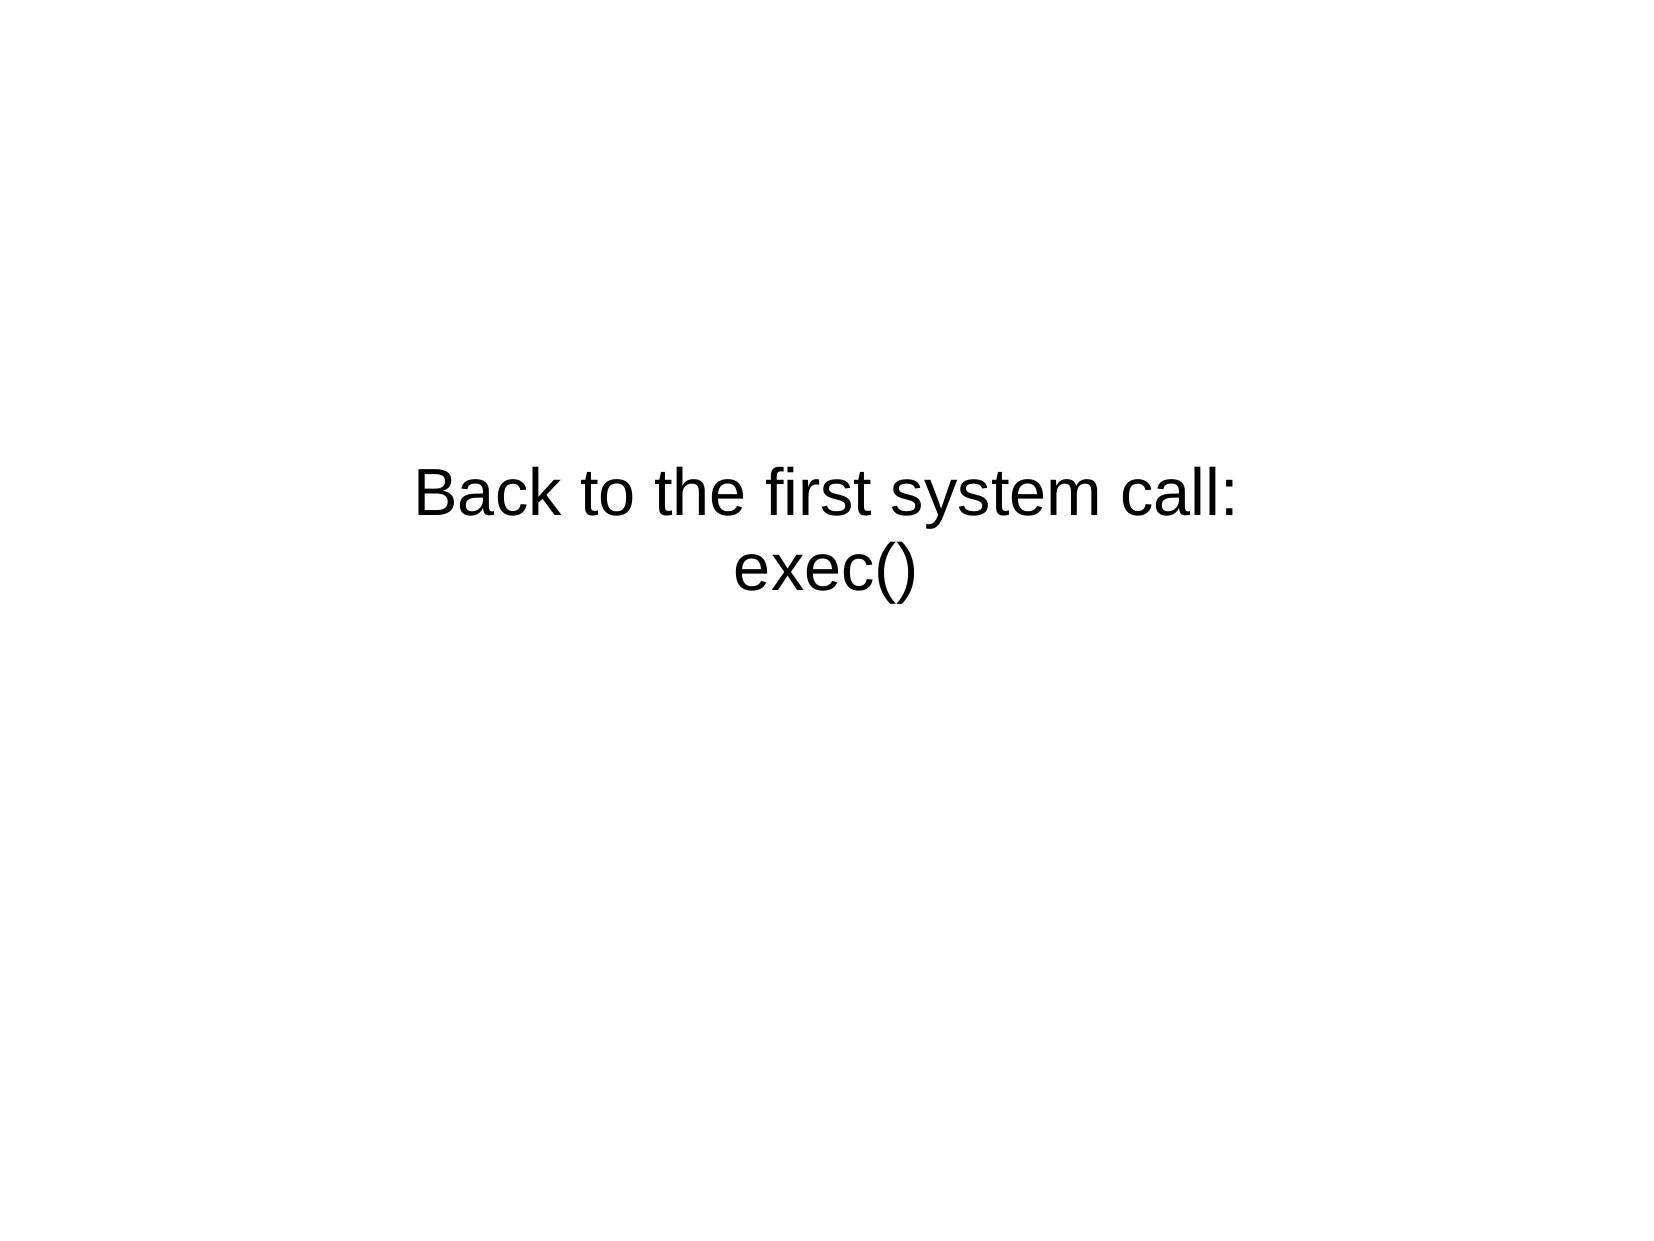

# Back to the first system call:
exec()